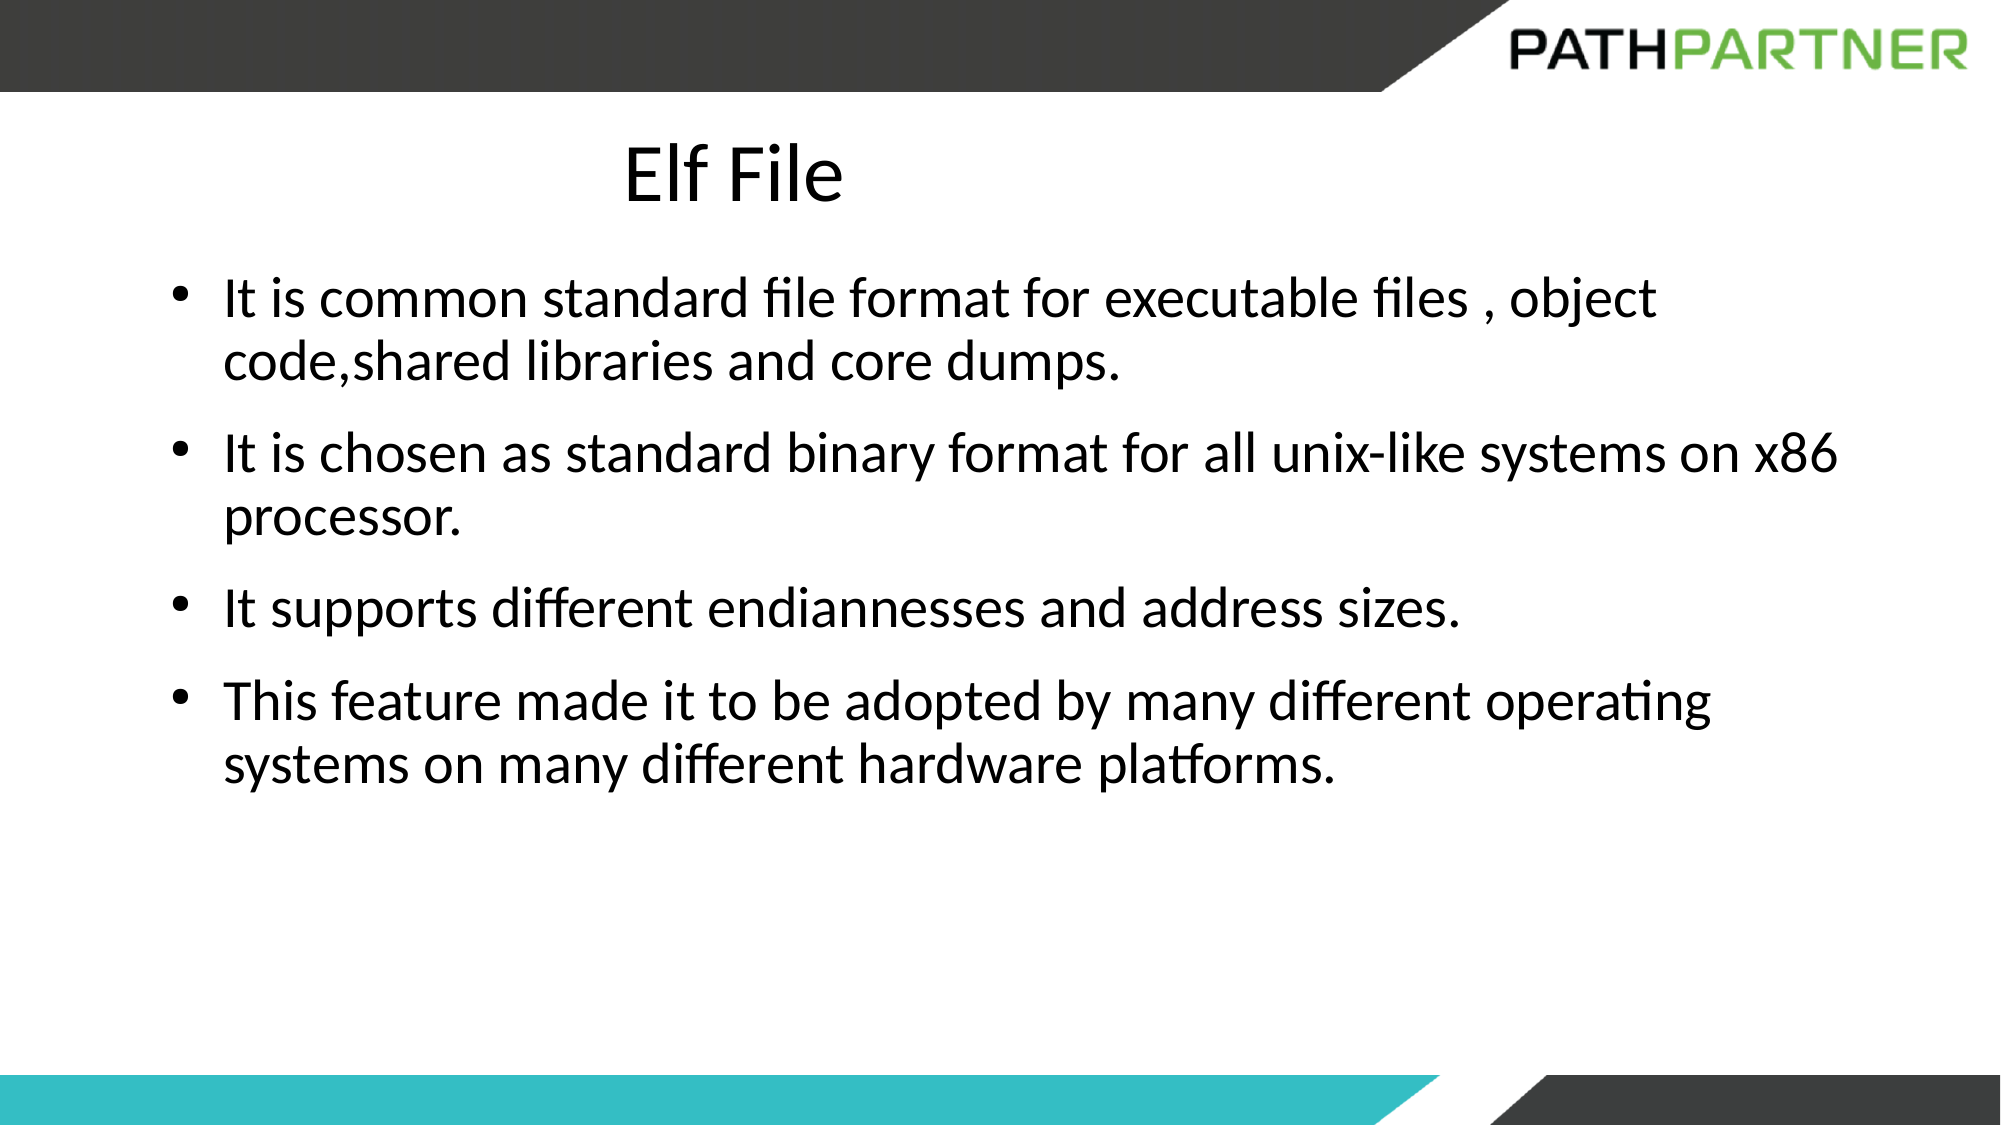

# Elf File
It is common standard file format for executable files , object code,shared libraries and core dumps.
It is chosen as standard binary format for all unix-like systems on x86 processor.
It supports different endiannesses and address sizes.
This feature made it to be adopted by many different operating systems on many different hardware platforms.